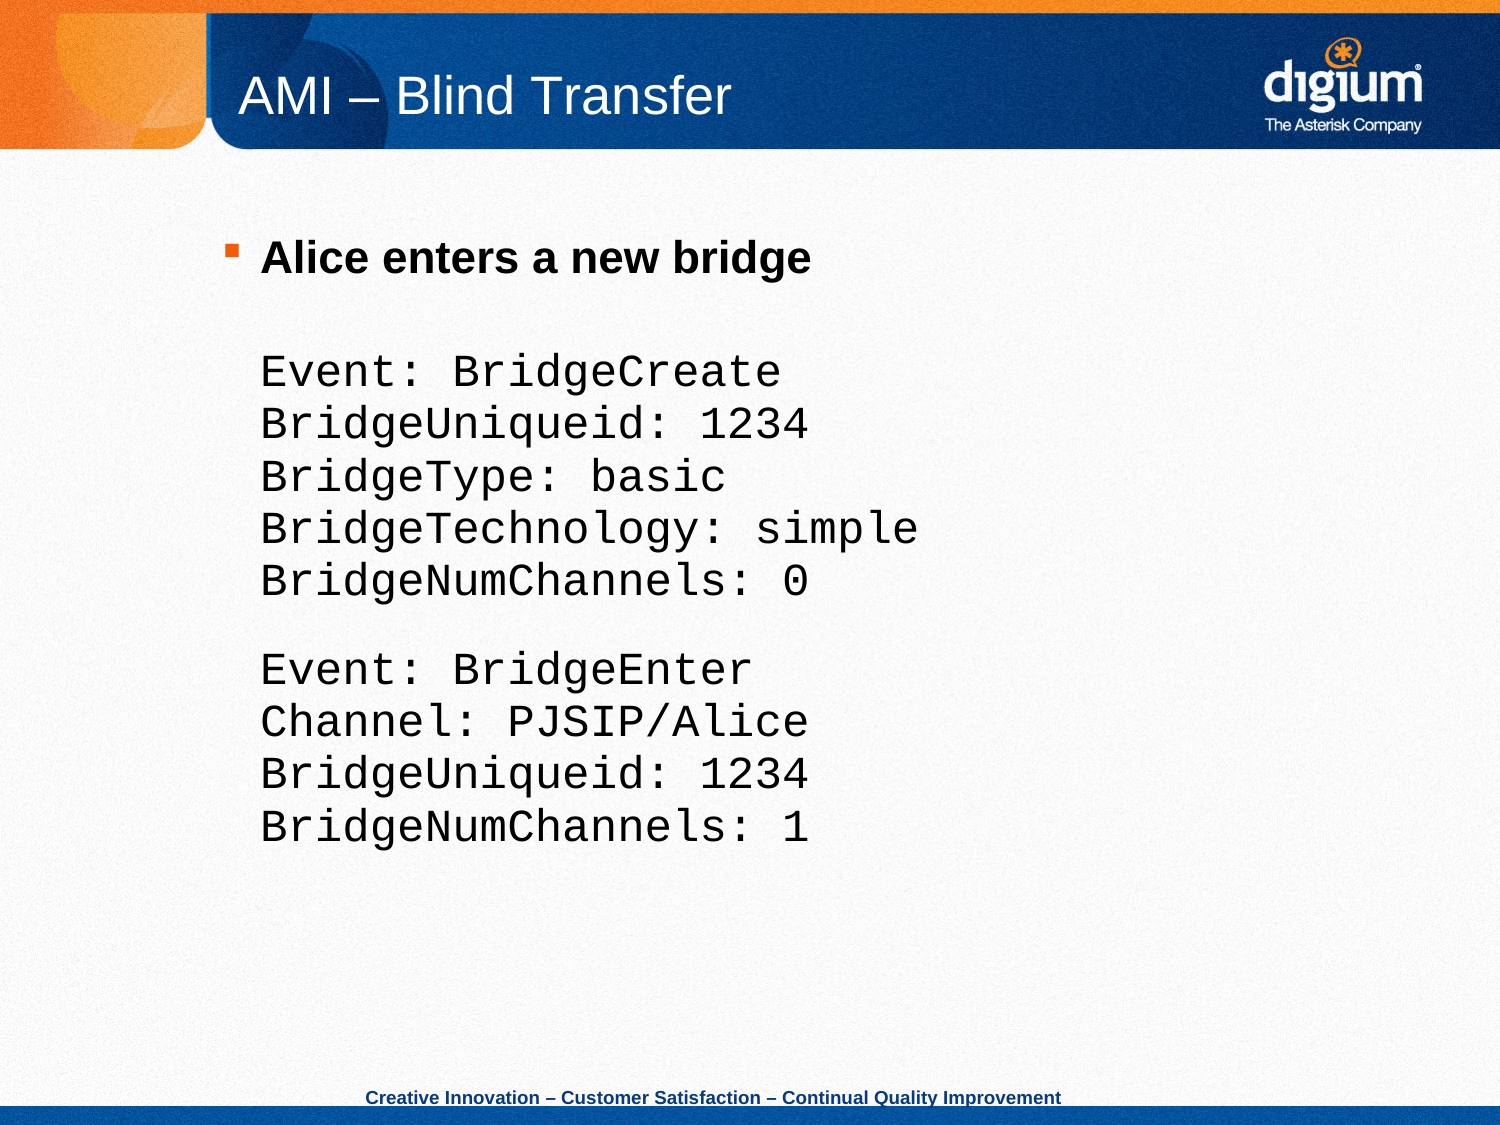

# AMI – Blind Transfer
Alice enters a new bridge
Event: BridgeCreate
BridgeUniqueid: 1234
BridgeType: basic
BridgeTechnology: simple
BridgeNumChannels: 0
Event: BridgeEnter
Channel: PJSIP/Alice
BridgeUniqueid: 1234
BridgeNumChannels: 1